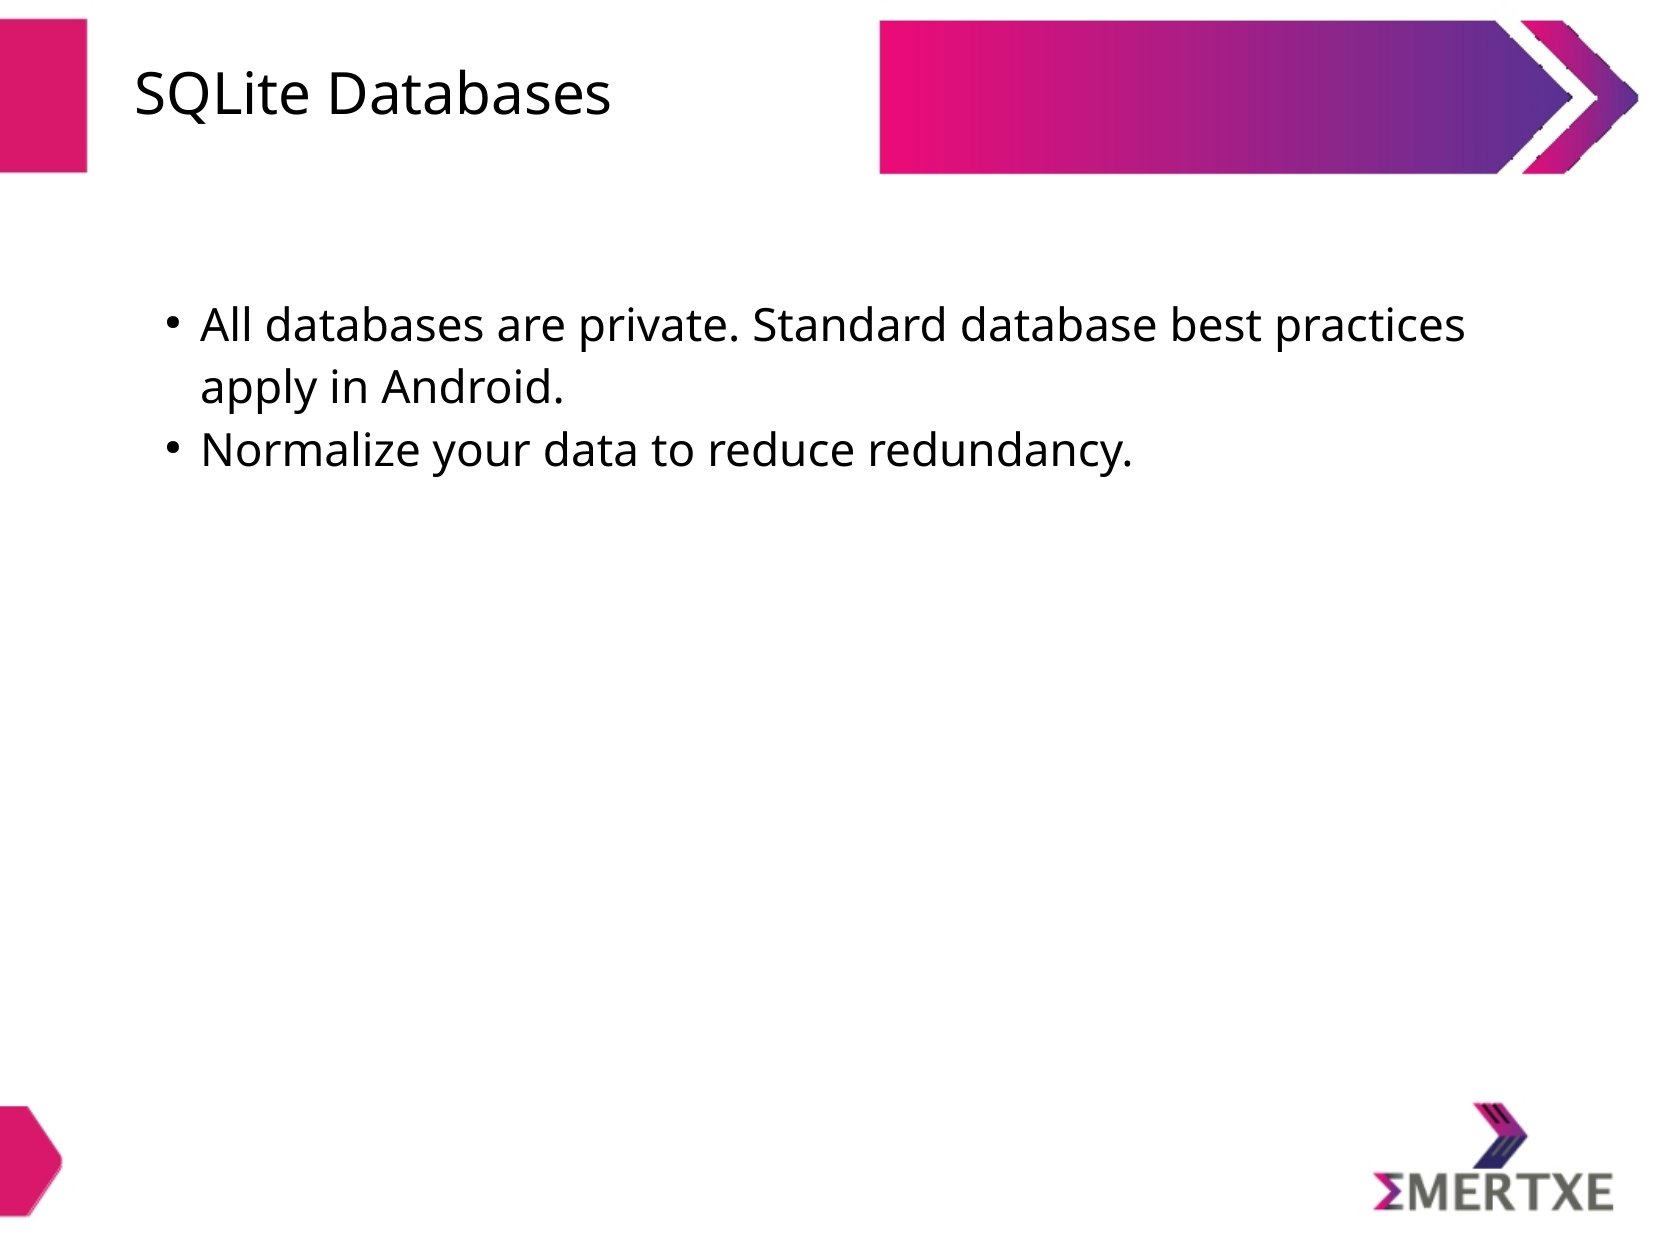

SQLite Databases
All databases are private. Standard database best practices apply in Android.
Normalize your data to reduce redundancy.